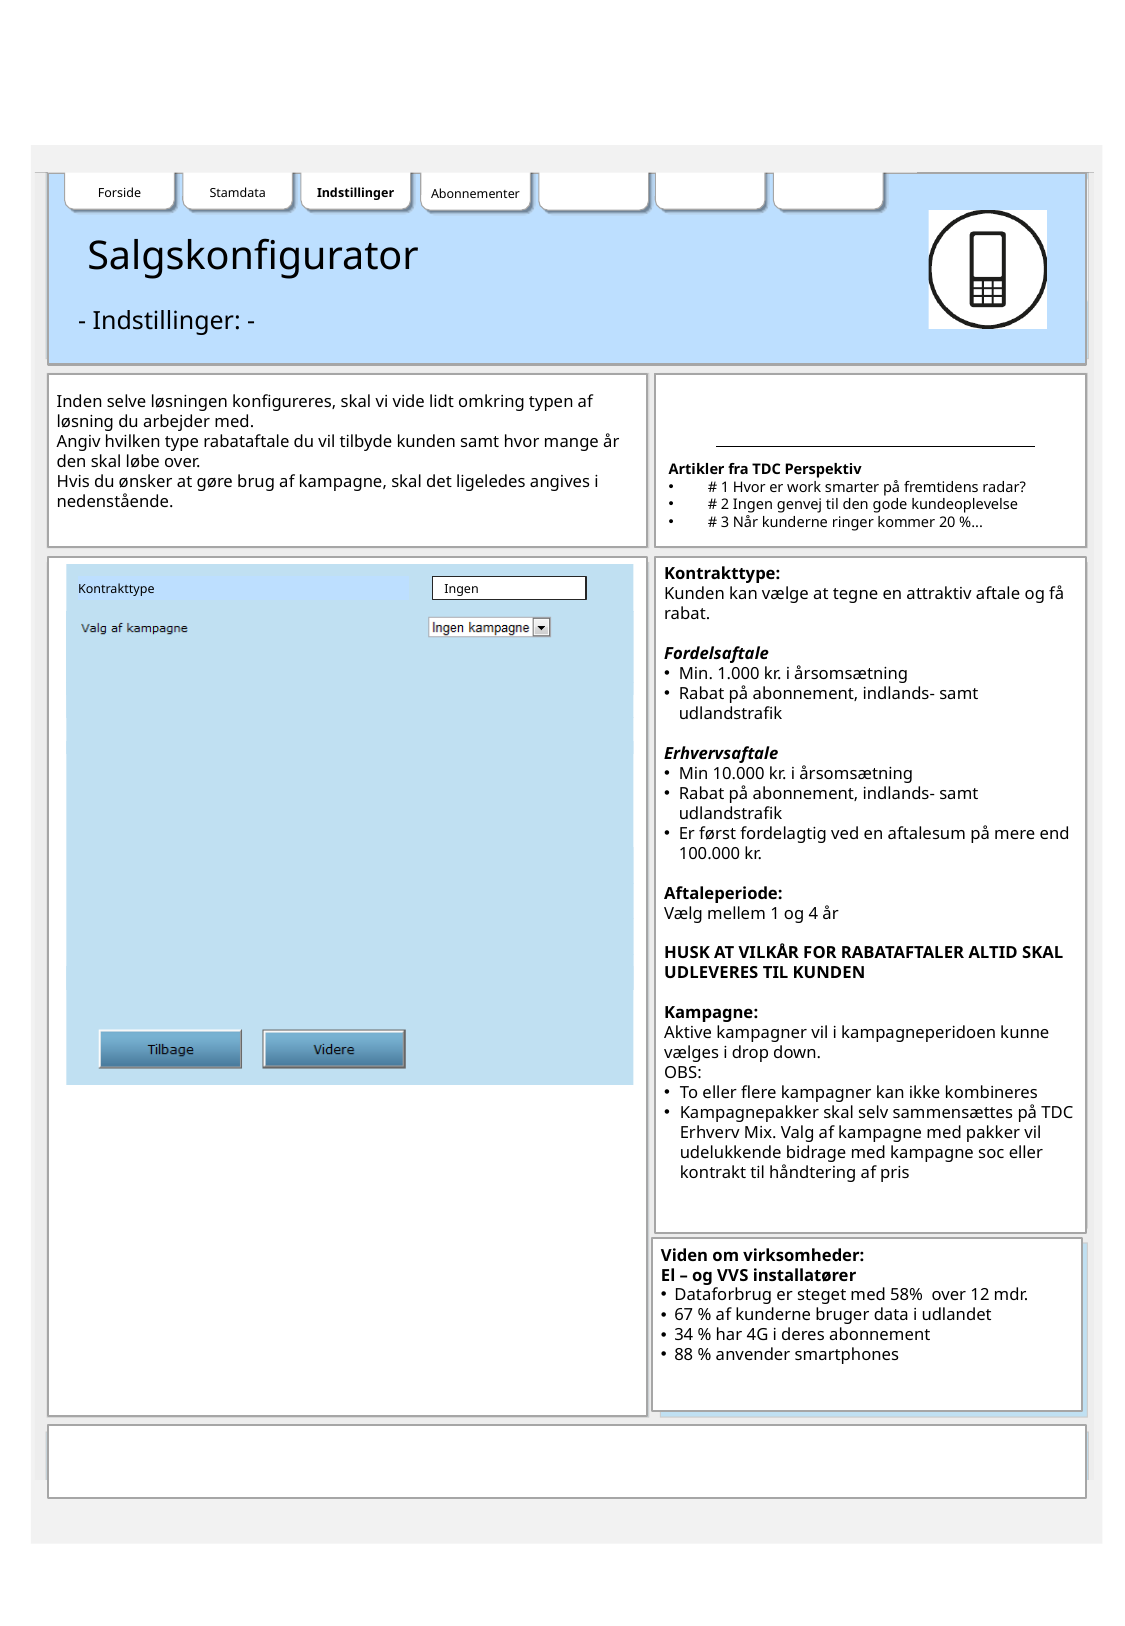

Forside
Stamdata
Indstillinger
Abonnementer
Løsning
Salgskonfigurator
- Indstillinger: -
Inden selve løsningen konfigureres, skal vi vide lidt omkring typen af løsning du arbejder med.
Angiv hvilken type rabataftale du vil tilbyde kunden samt hvor mange år den skal løbe over.
Hvis du ønsker at gøre brug af kampagne, skal det ligeledes angives i nedenstående.
Angivelse af kontrakt type i drop down:
Ingen
Fordelsaftale
	Se slide 9
Erhvervskontrakt
	Se slide 10
SLA? – Kontrakt? Og abonnementer?
Artikler fra TDC Perspektiv
 # 1 Hvor er work smarter på fremtidens radar?
 # 2 Ingen genvej til den gode kundeoplevelse
 # 3 Når kunderne ringer kommer 20 %...
Kontrakttype:
Kunden kan vælge at tegne en attraktiv aftale og få rabat.
Fordelsaftale
Min. 1.000 kr. i årsomsætning
Rabat på abonnement, indlands- samt udlandstrafik
Erhvervsaftale
Min 10.000 kr. i årsomsætning
Rabat på abonnement, indlands- samt udlandstrafik
Er først fordelagtig ved en aftalesum på mere end 100.000 kr.
Aftaleperiode:
Vælg mellem 1 og 4 år
HUSK AT VILKÅR FOR RABATAFTALER ALTID SKAL UDLEVERES TIL KUNDEN
Kampagne:
Aktive kampagner vil i kampagneperidoen kunne vælges i drop down.
OBS:
To eller flere kampagner kan ikke kombineres
Kampagnepakker skal selv sammensættes på TDC Erhverv Mix. Valg af kampagne med pakker vil udelukkende bidrage med kampagne soc eller kontrakt til håndtering af pris
Kontrakttype
Ingen
Angivelse af kampagne skal understøtte kampagne pakker bygget på mix (både ved kampagne soc’er og Diff rabat skema) samt gratis oprettelse på Pakker
Hunter MB kampagne skal laves på erhvervskontrakt! Husk angivelse af DKPWIN på kontrakt!
Viden om virksomheder:
El – og VVS installatører
Dataforbrug er steget med 58% over 12 mdr.
67 % af kunderne bruger data i udlandet
34 % har 4G i deres abonnement
88 % anvender smartphones
Statistik
Tilføj titel i sidehoved / sidefod